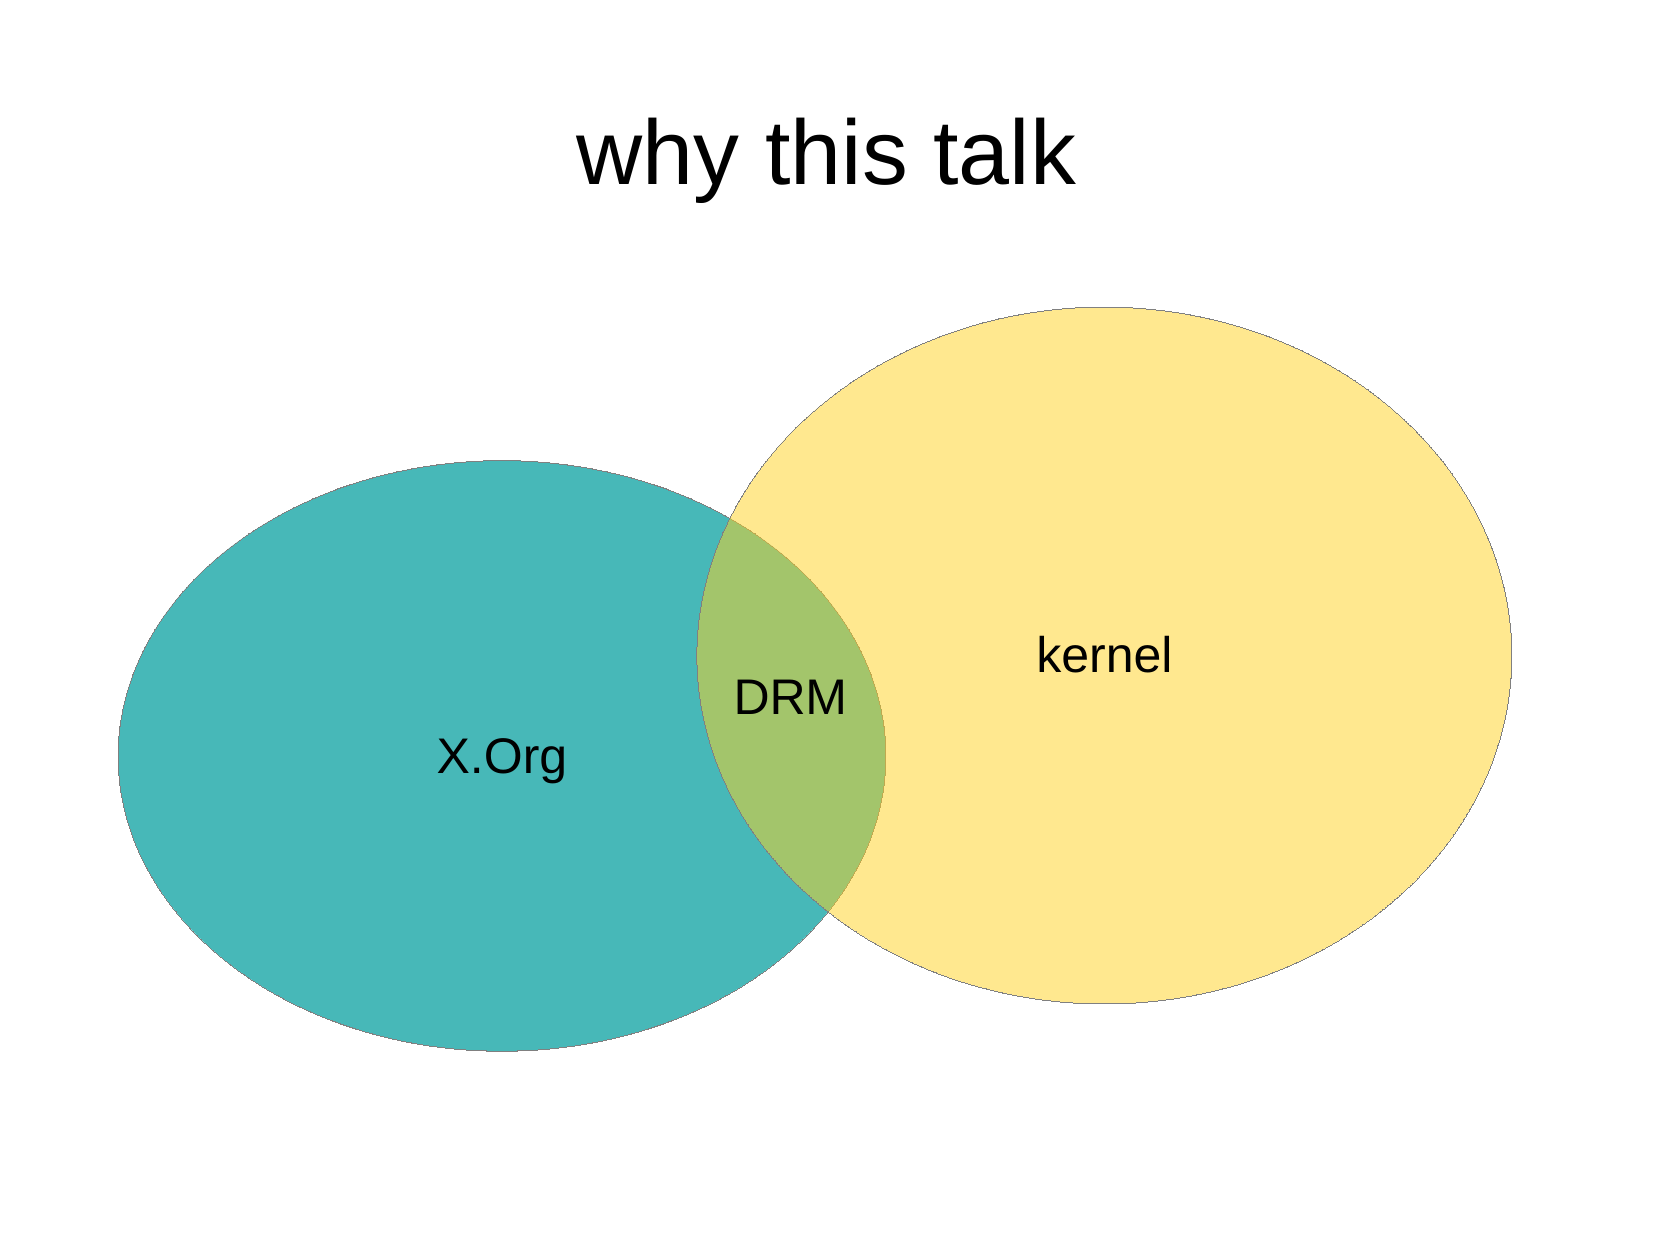

# why this talk
kernel
X.Org
DRM